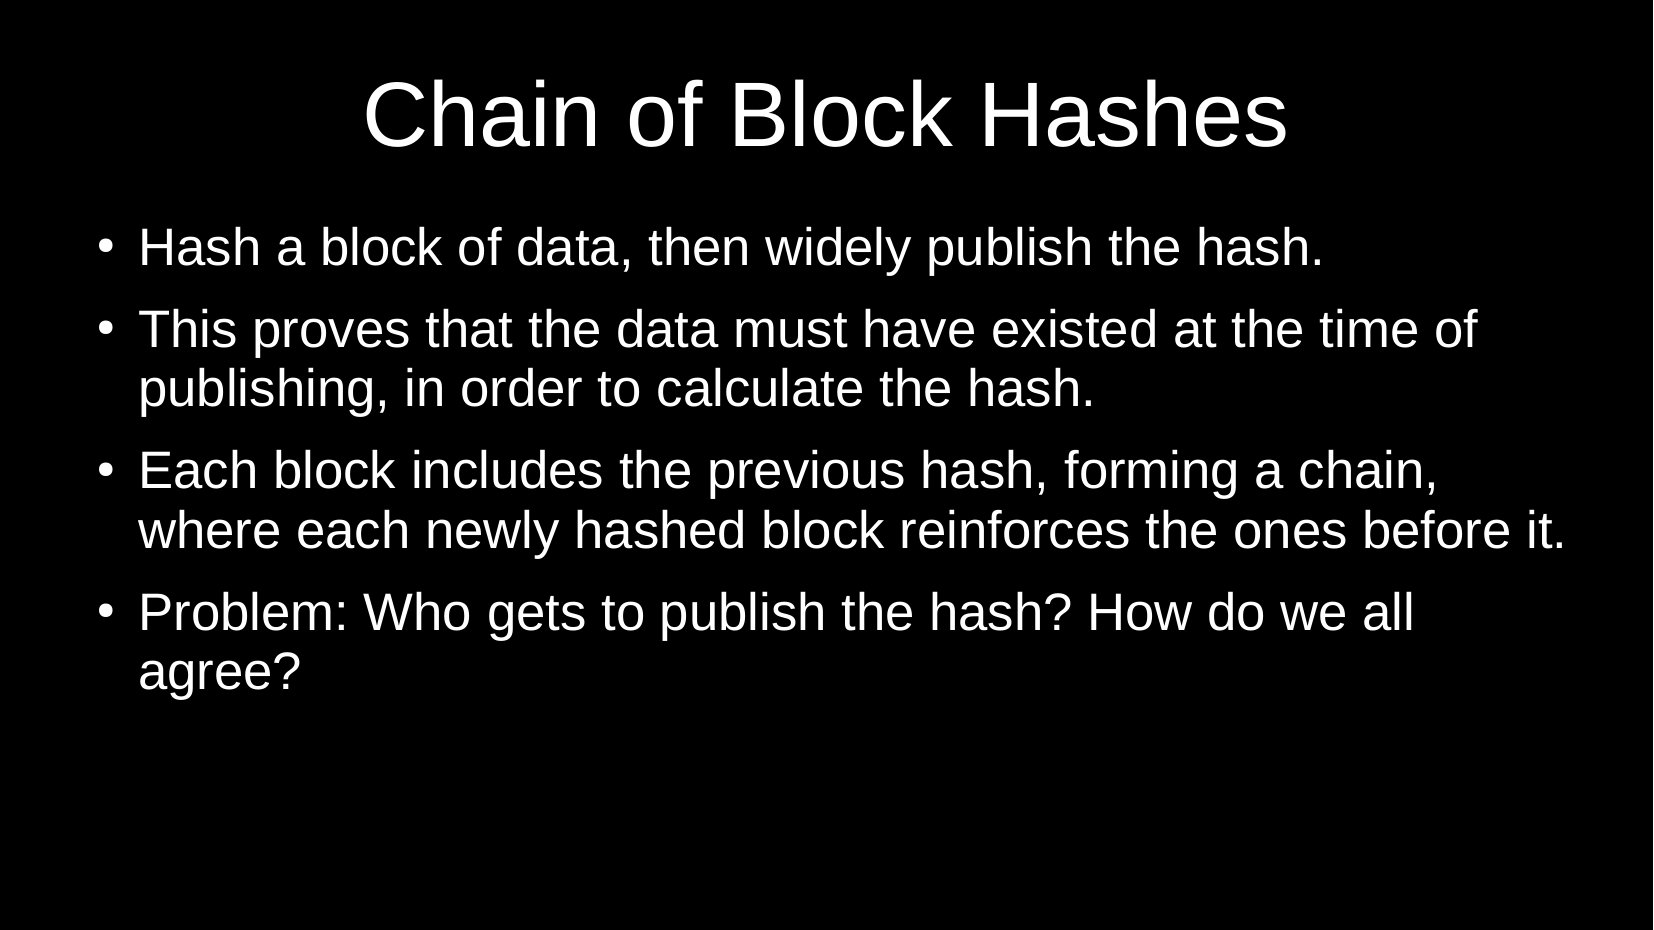

# Chain of Block Hashes
Hash a block of data, then widely publish the hash.
This proves that the data must have existed at the time of publishing, in order to calculate the hash.
Each block includes the previous hash, forming a chain, where each newly hashed block reinforces the ones before it.
Problem: Who gets to publish the hash? How do we all agree?